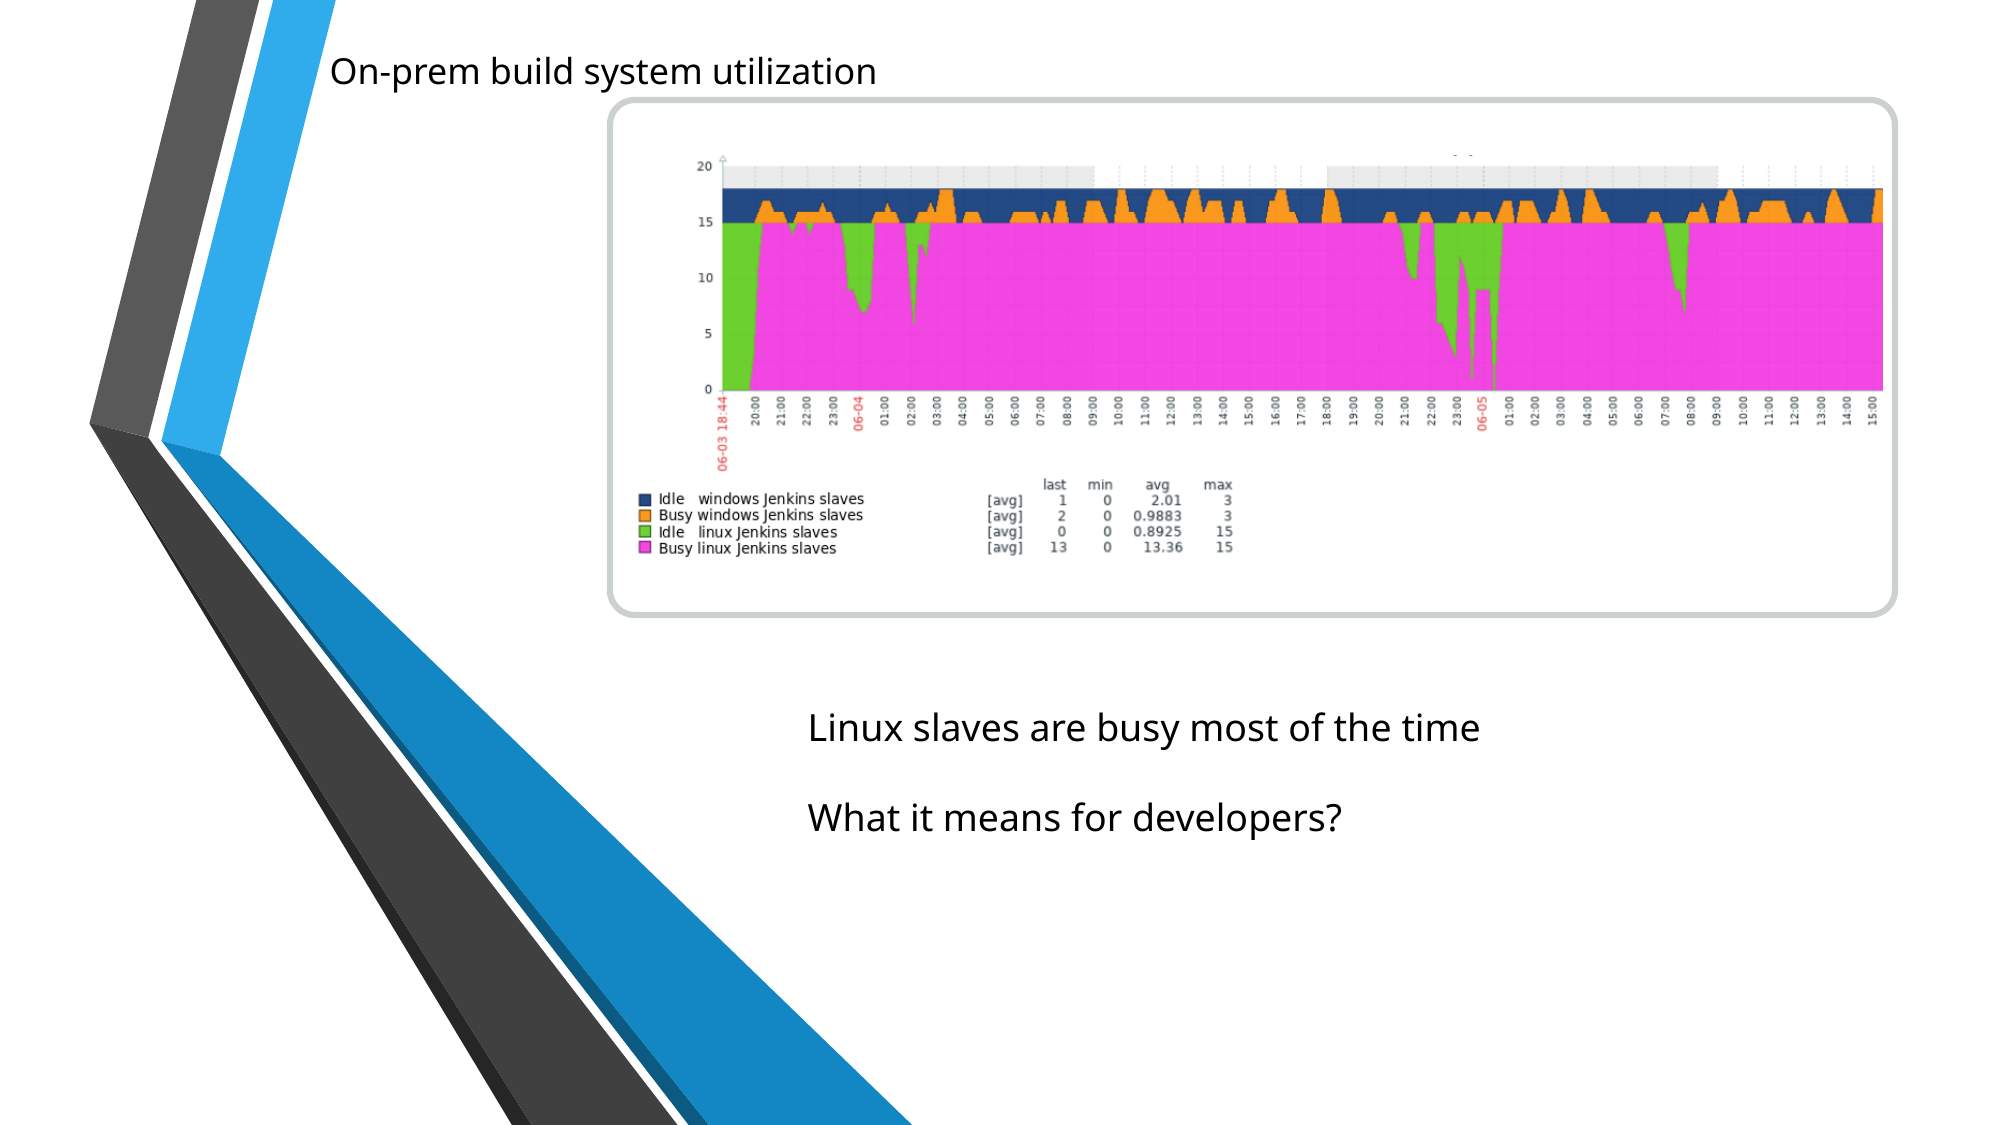

# On-prem build system utilization
Linux slaves are busy most of the time
What it means for developers?